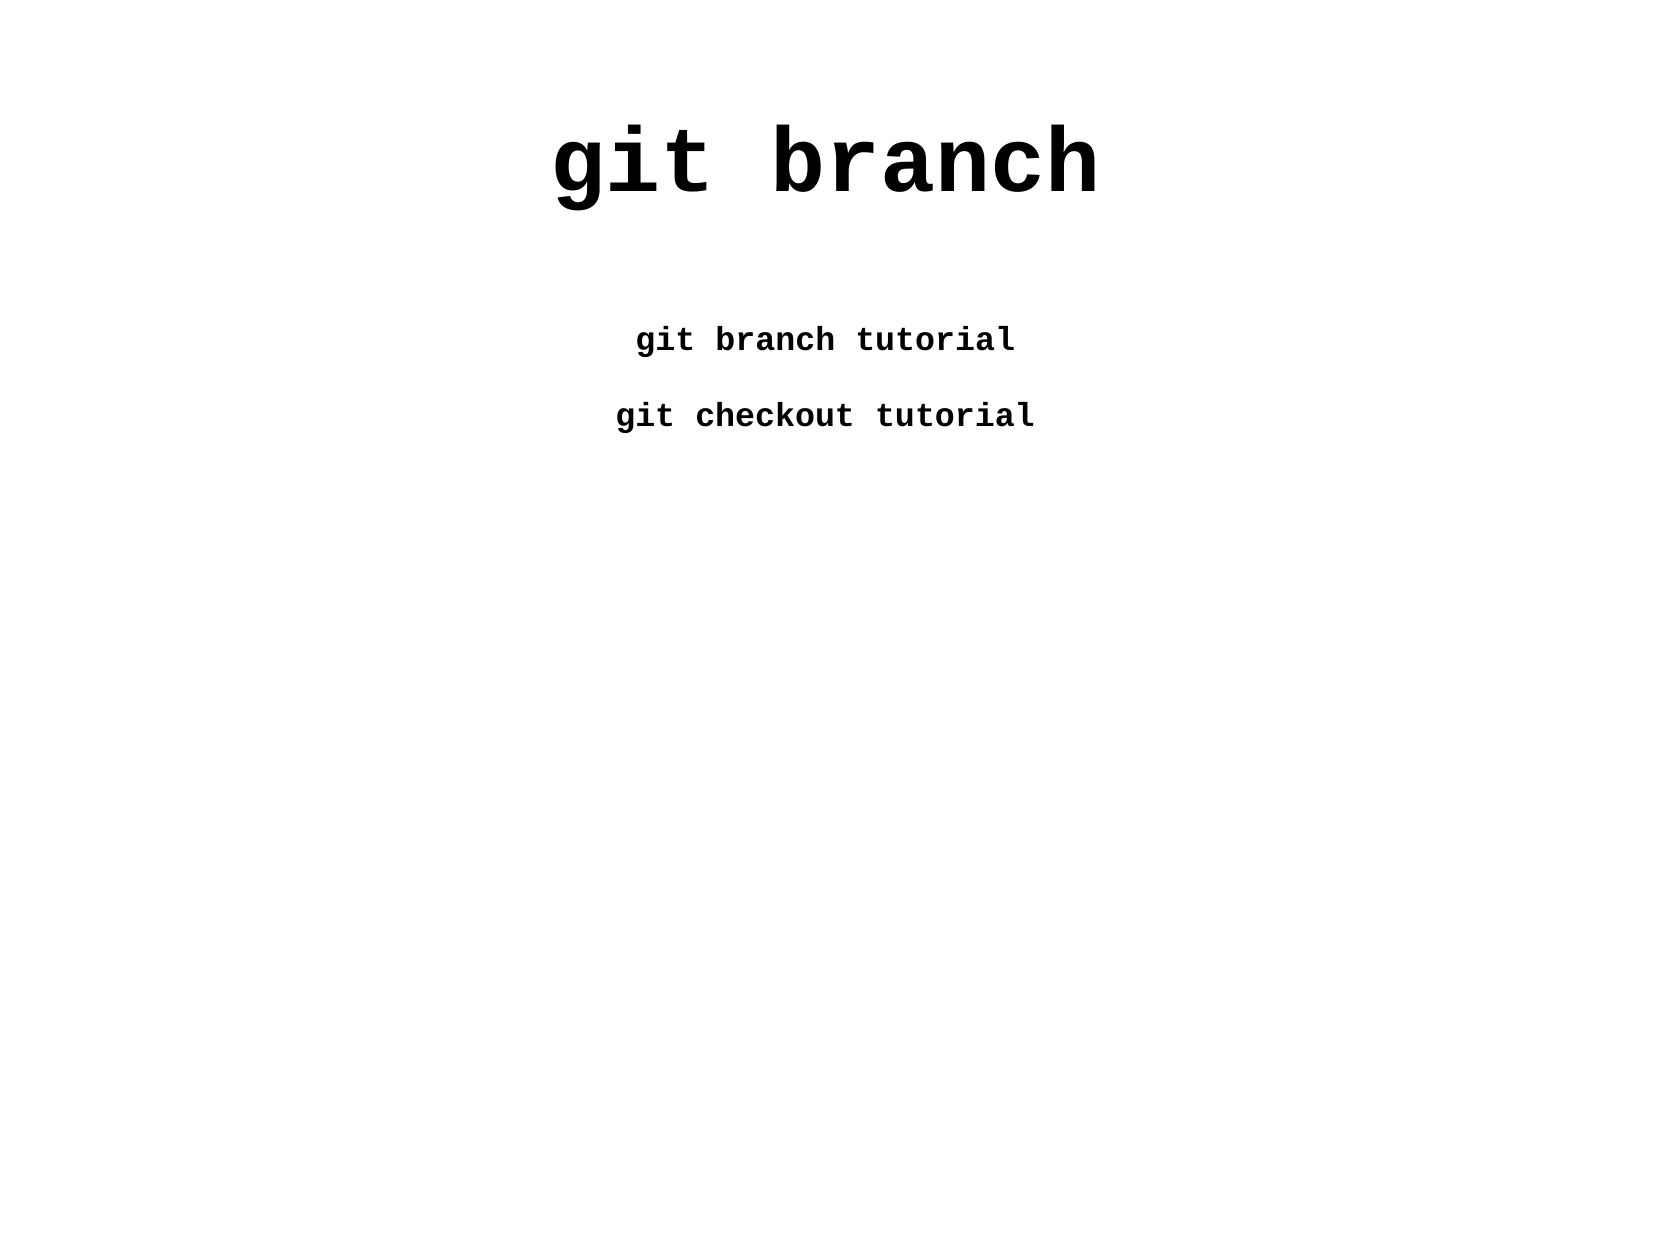

git branch
git branch tutorial
git checkout tutorial